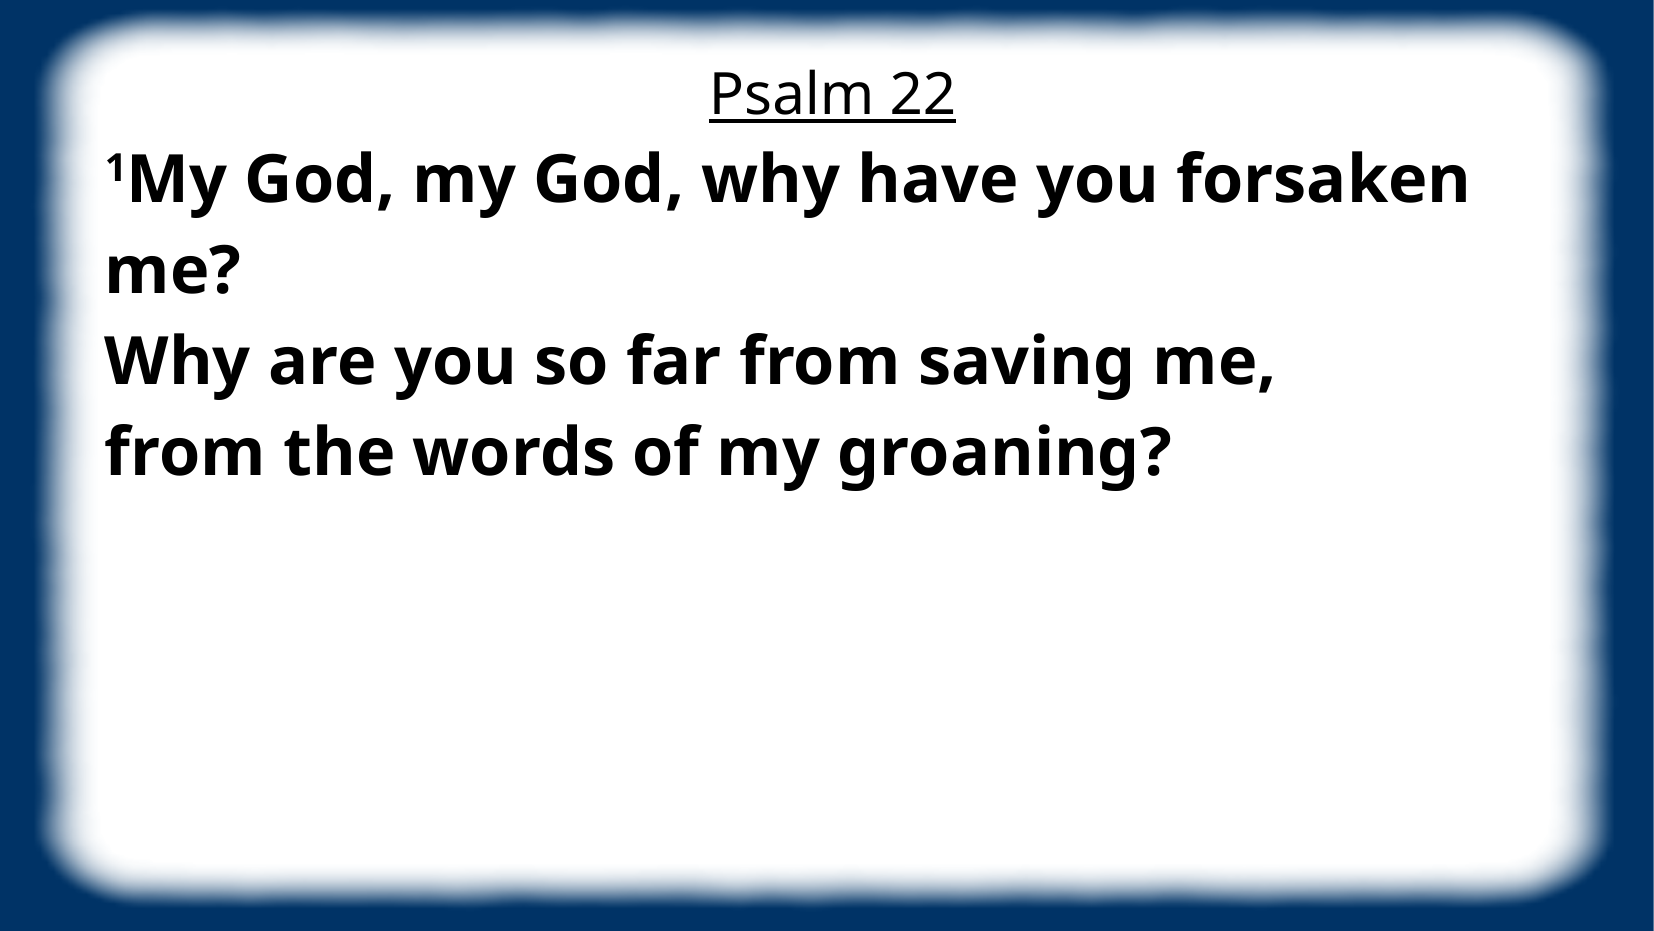

Psalm 22
1My God, my God, why have you forsaken me?
Why are you so far from saving me,
from the words of my groaning?